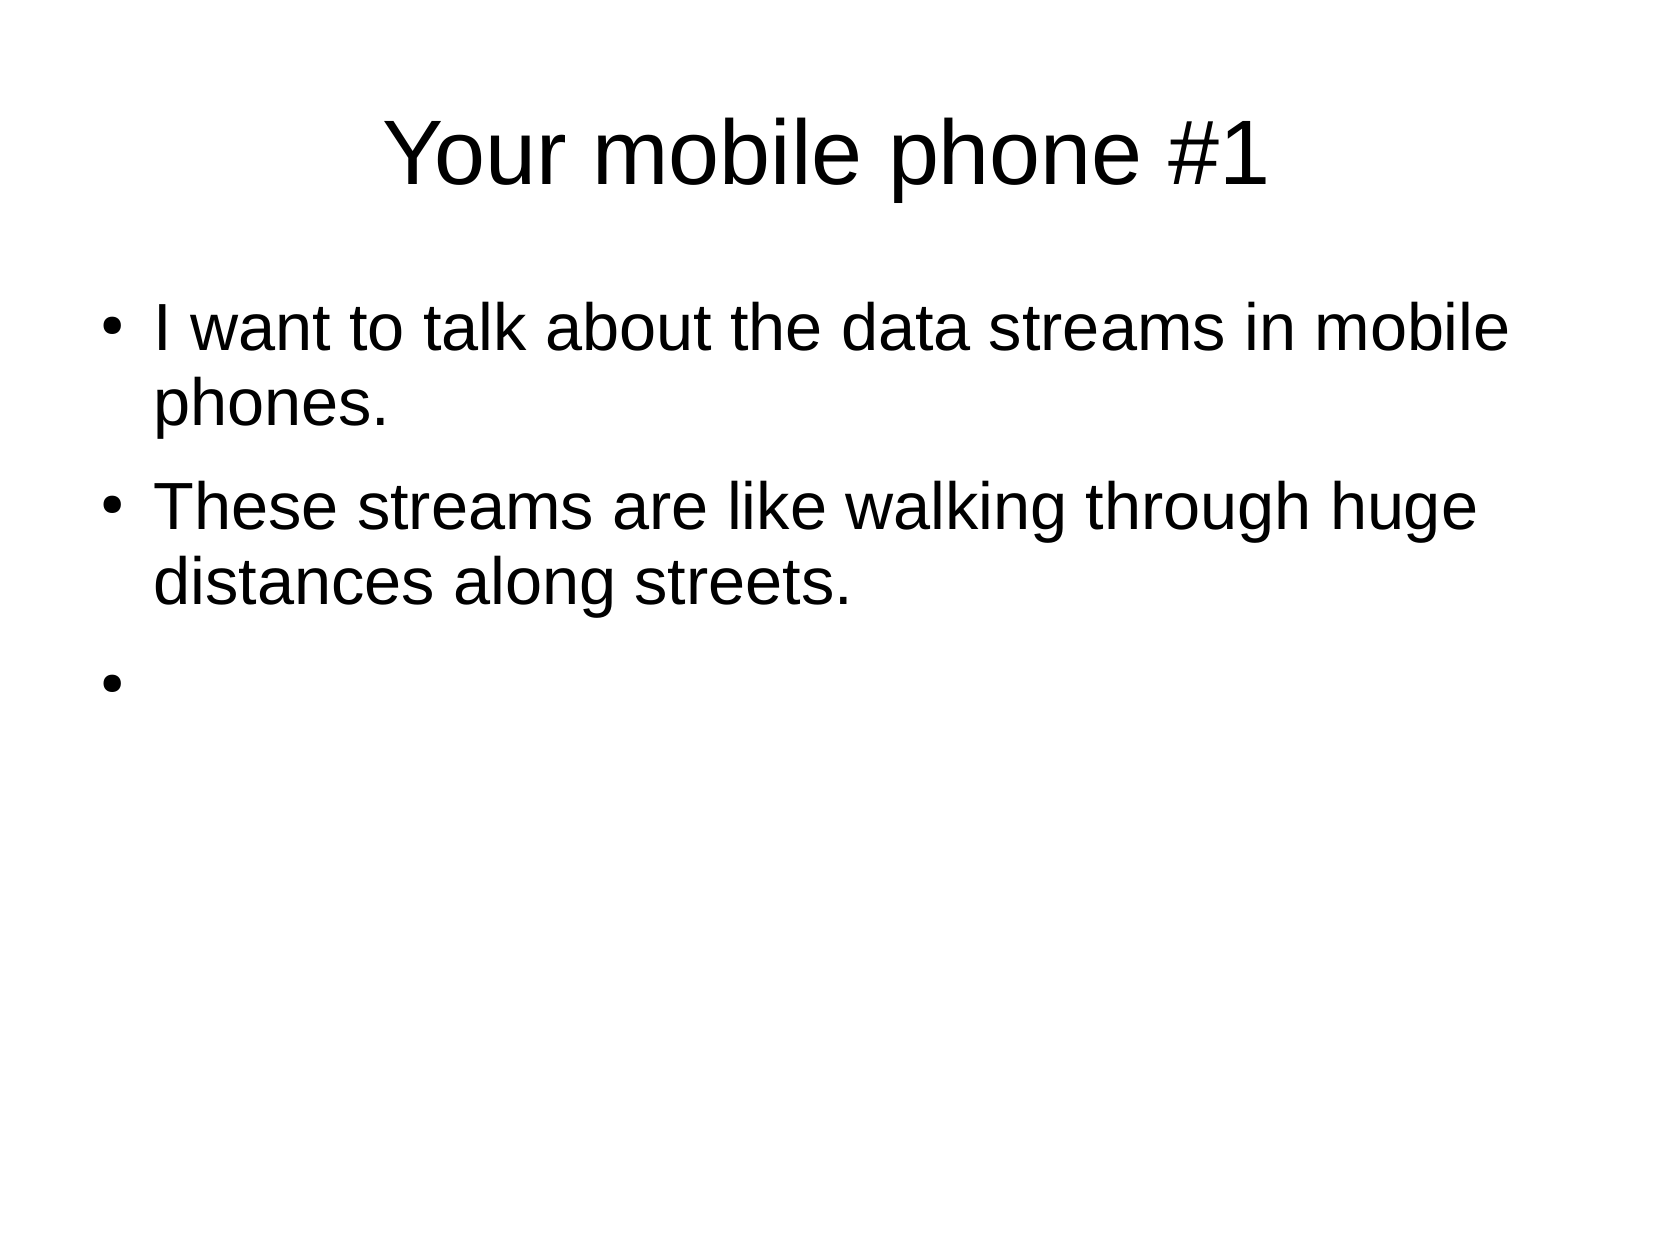

# Your mobile phone #1
I want to talk about the data streams in mobile phones.
These streams are like walking through huge distances along streets.